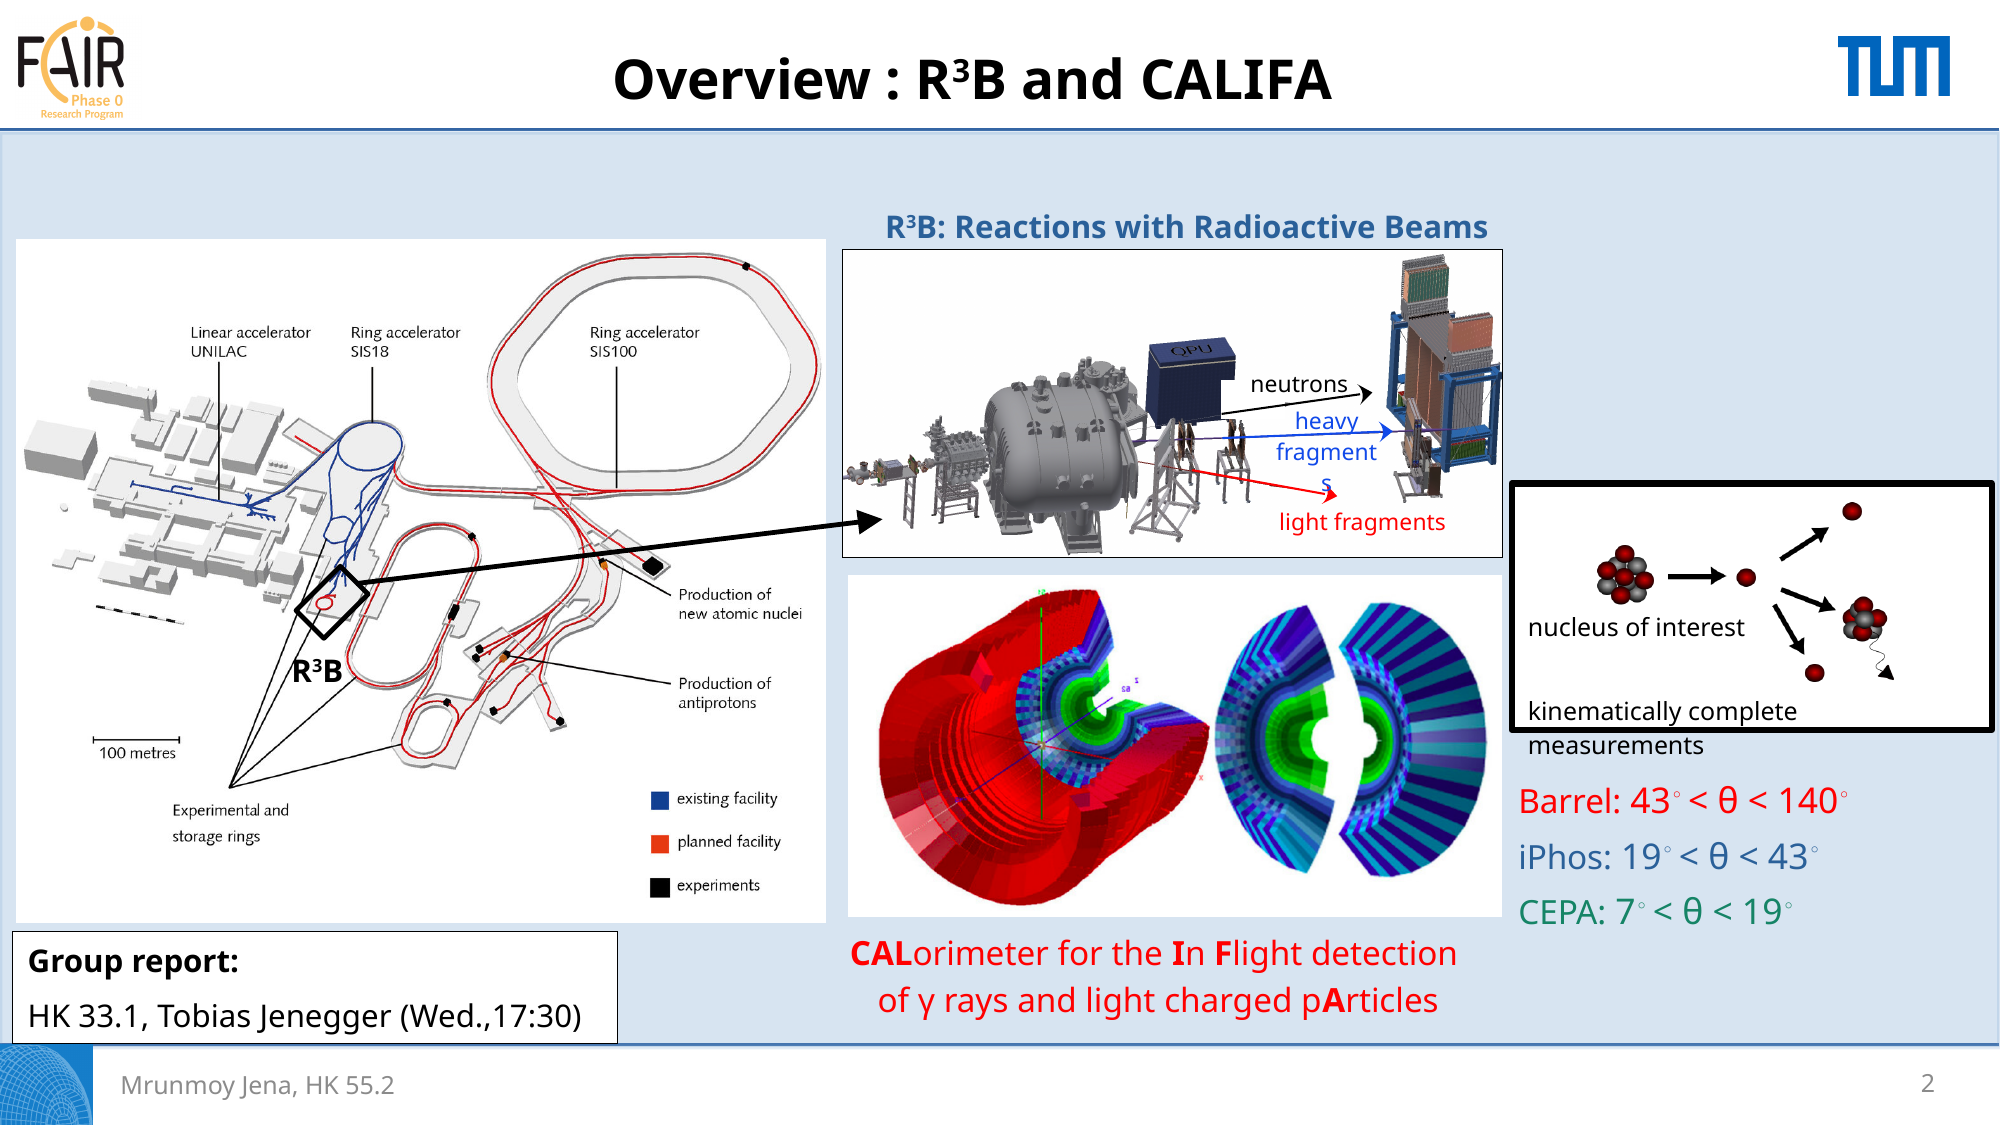

# Overview : R3B and CALIFA
R3B: Reactions with Radioactive Beams
neutrons
heavy fragments
nucleus of interest
kinematically complete measurements
light fragments
R3B
Barrel: 43◦ < θ < 140◦
iPhos: 19◦ < θ < 43◦
CEPA: 7◦ < θ < 19◦
CALorimeter for the In Flight detection
of γ rays and light charged pArticles
Group report:
HK 33.1, Tobias Jenegger (Wed.,17:30)
2